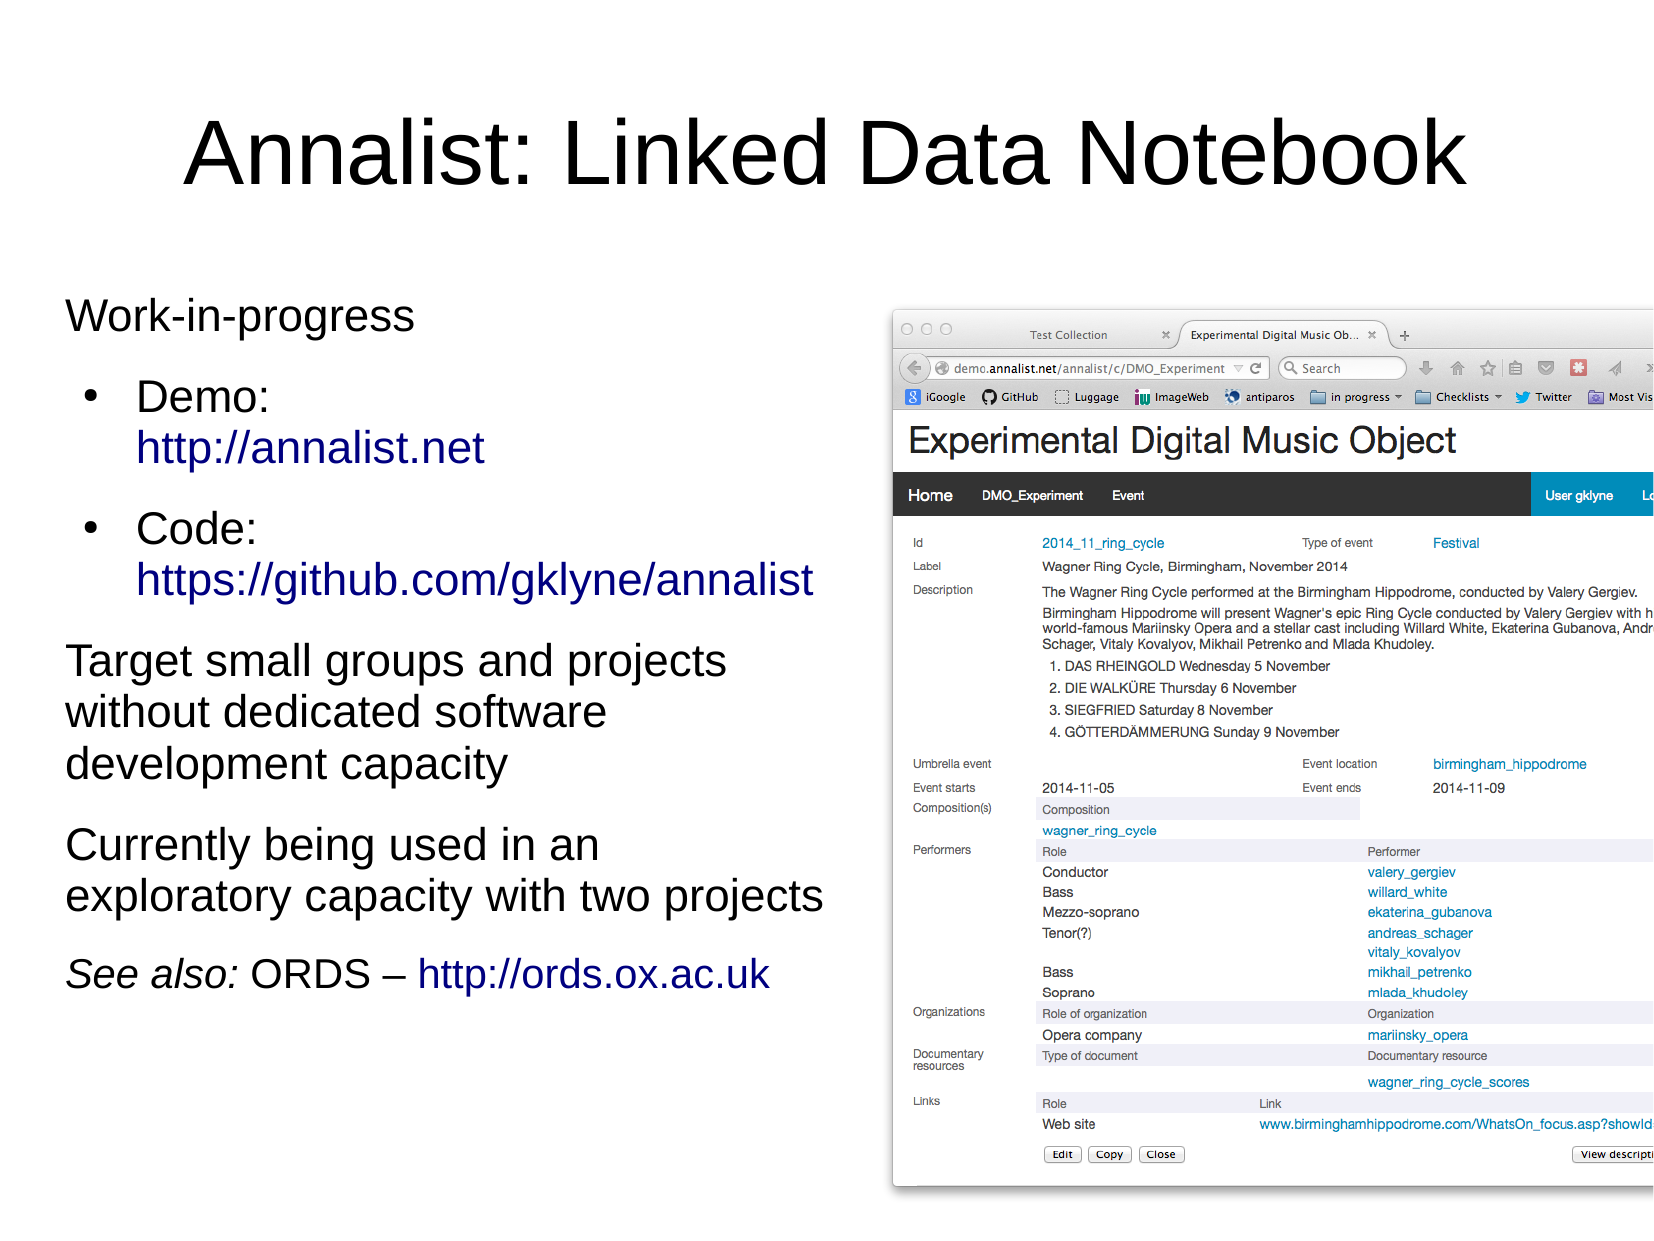

# Annalist: Linked Data Notebook
Work-in-progress
Demo:
http://annalist.net
Code: https://github.com/gklyne/annalist
Target small groups and projects without dedicated software development capacity
Currently being used in an exploratory capacity with two projects
See also: ORDS – http://ords.ox.ac.uk